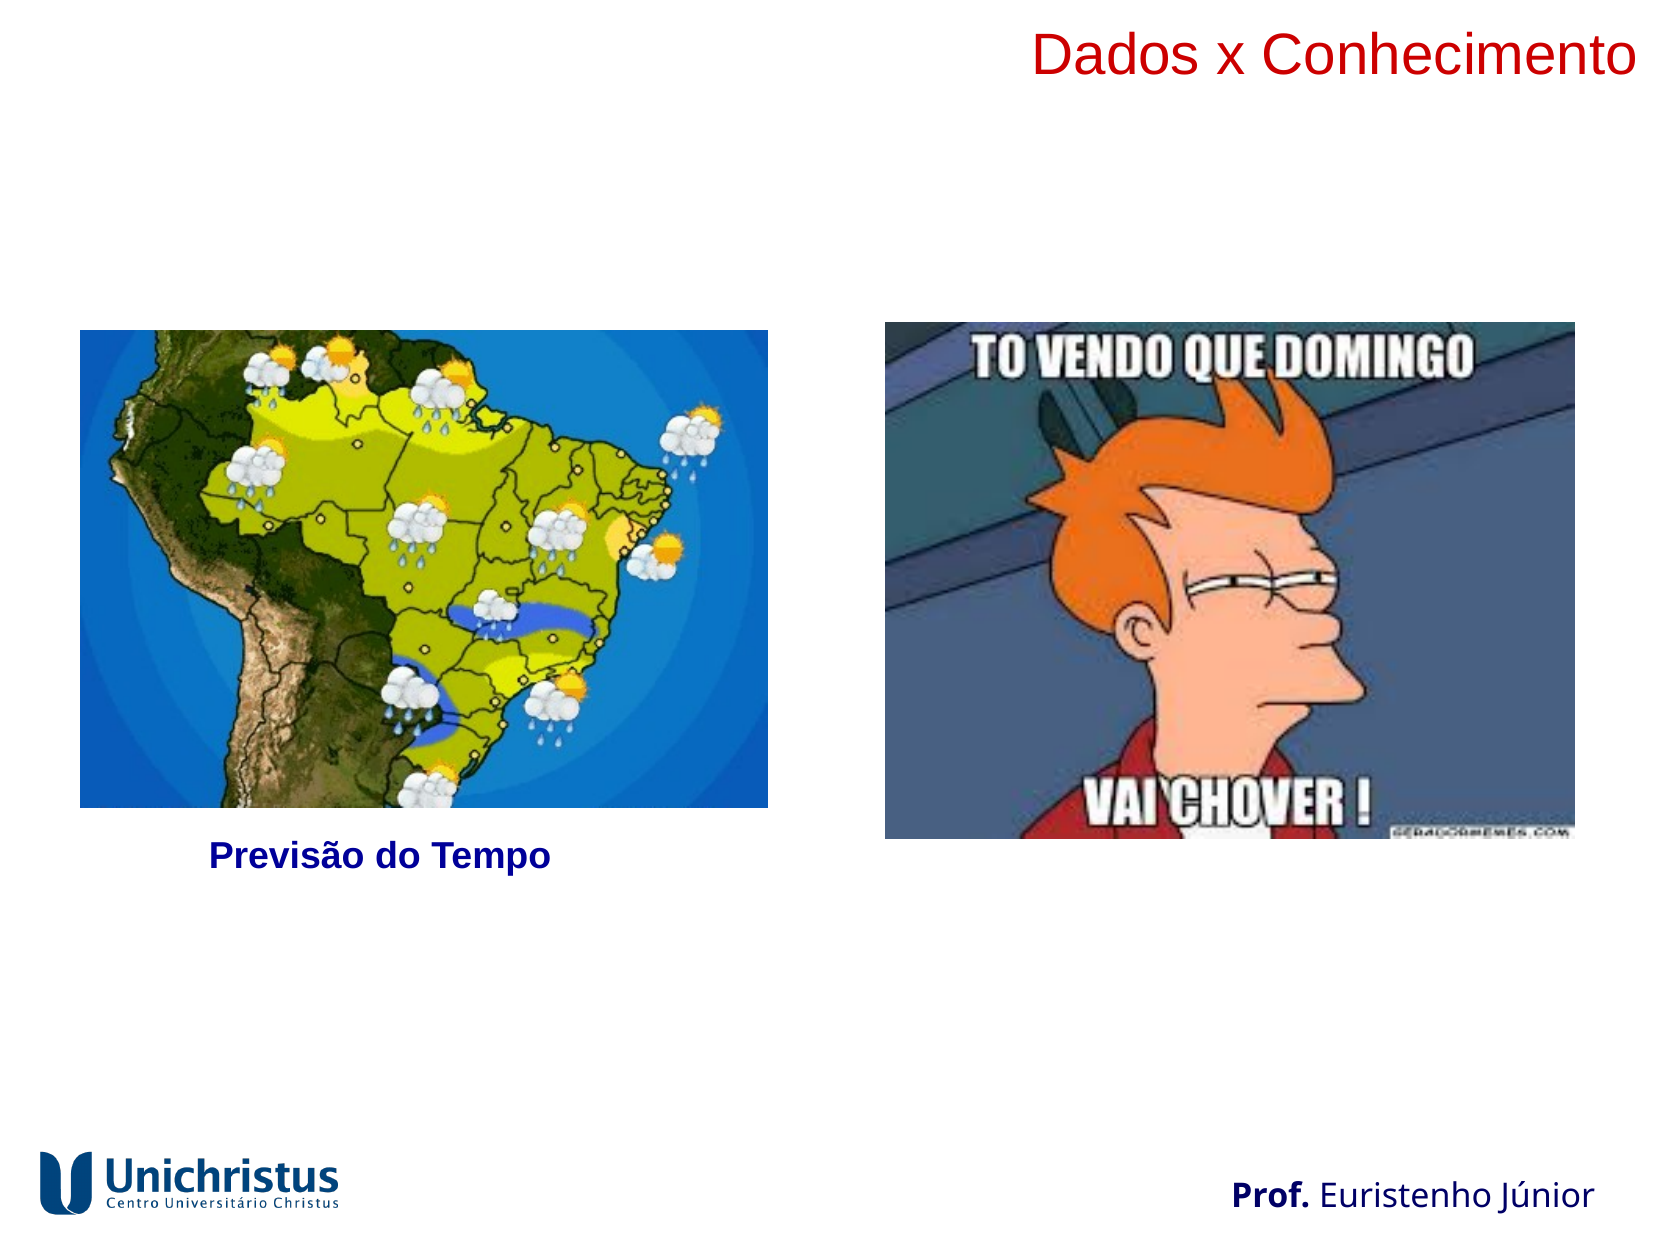

Dados x Conhecimento
Previsão do Tempo
Prof. Euristenho Júnior